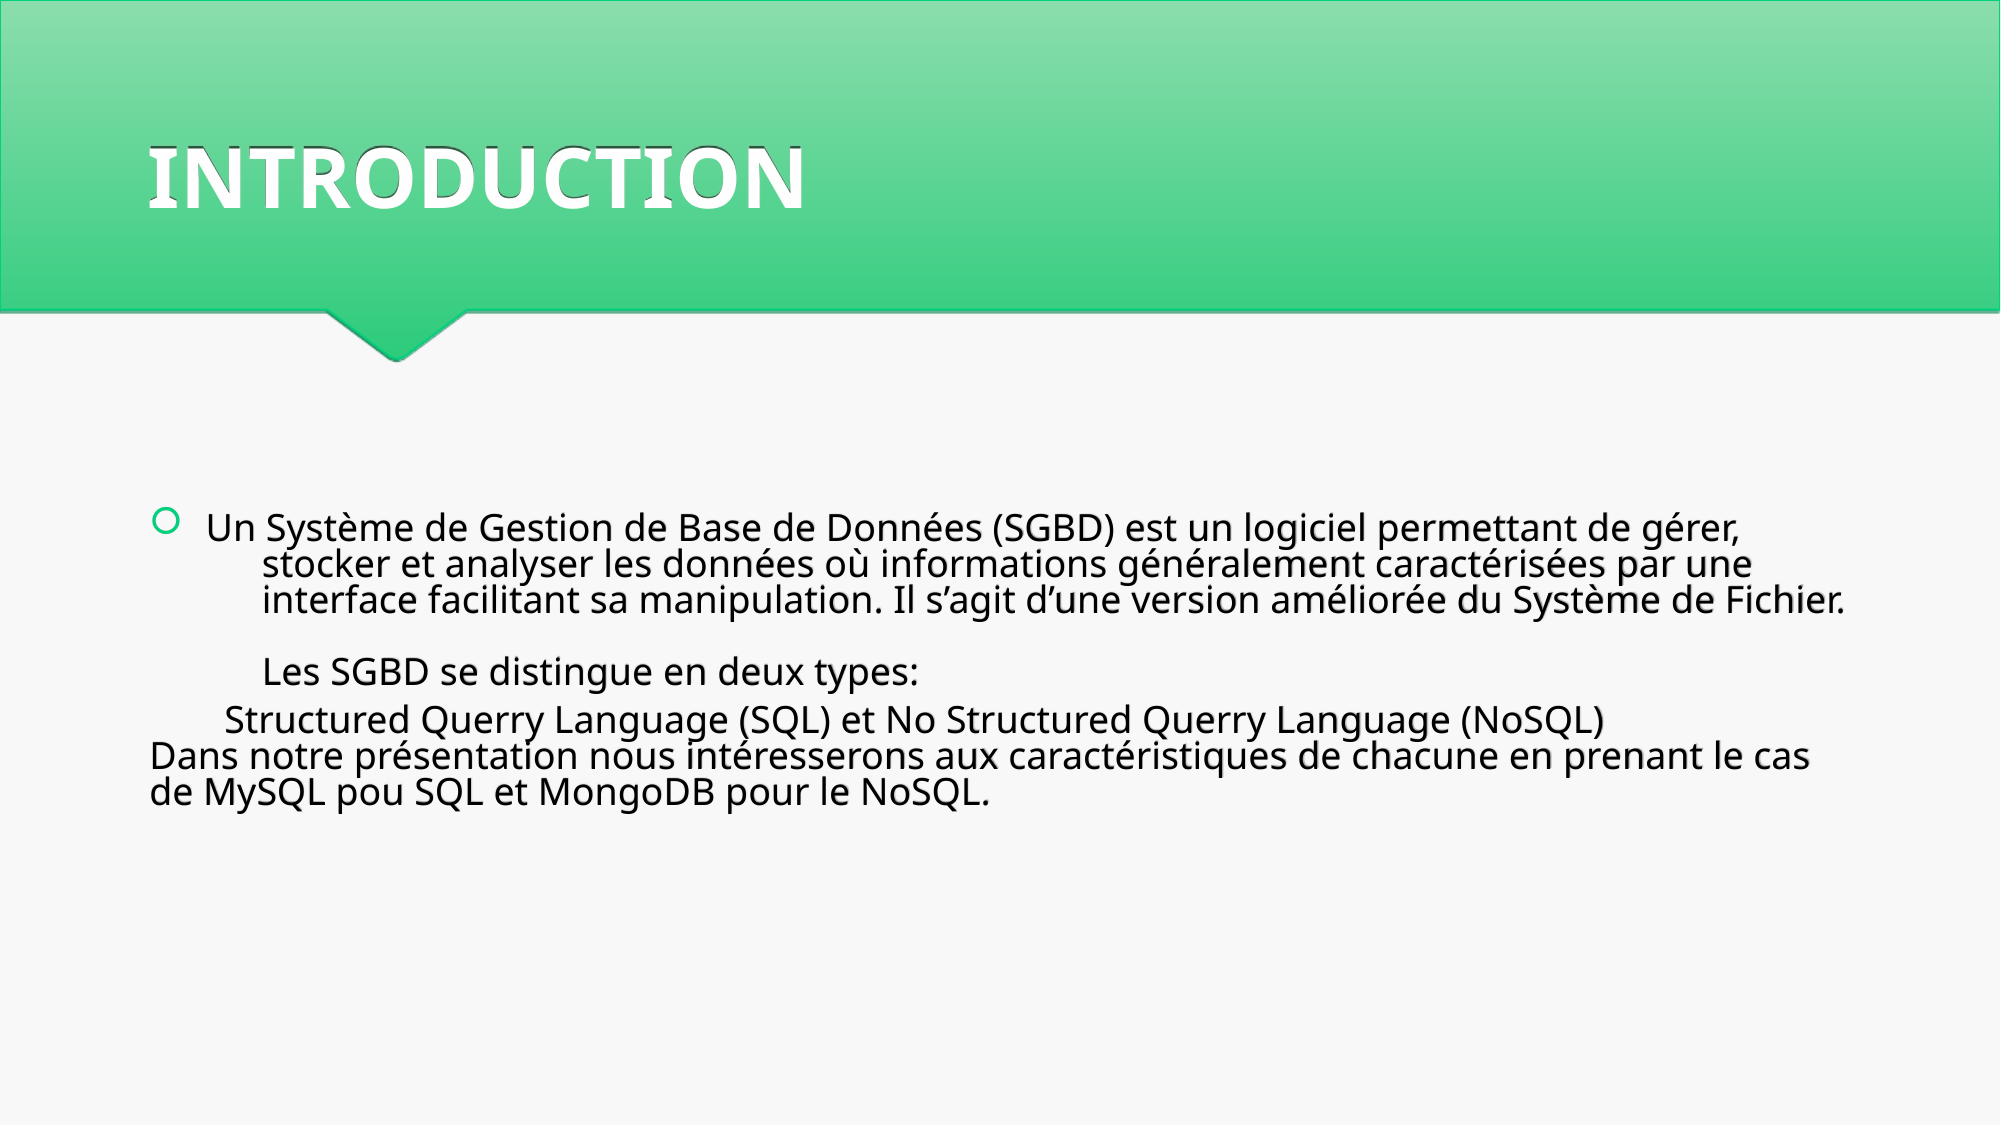

# INTRODUCTION
Un Système de Gestion de Base de Données (SGBD) est un logiciel permettant de gérer, stocker et analyser les données où informations généralement caractérisées par une interface facilitant sa manipulation. Il s’agit d’une version améliorée du Système de Fichier.
Les SGBD se distingue en deux types:
	Structured Querry Language (SQL) et No Structured Querry Language (NoSQL)
Dans notre présentation nous intéresserons aux caractéristiques de chacune en prenant le cas de MySQL pou SQL et MongoDB pour le NoSQL.